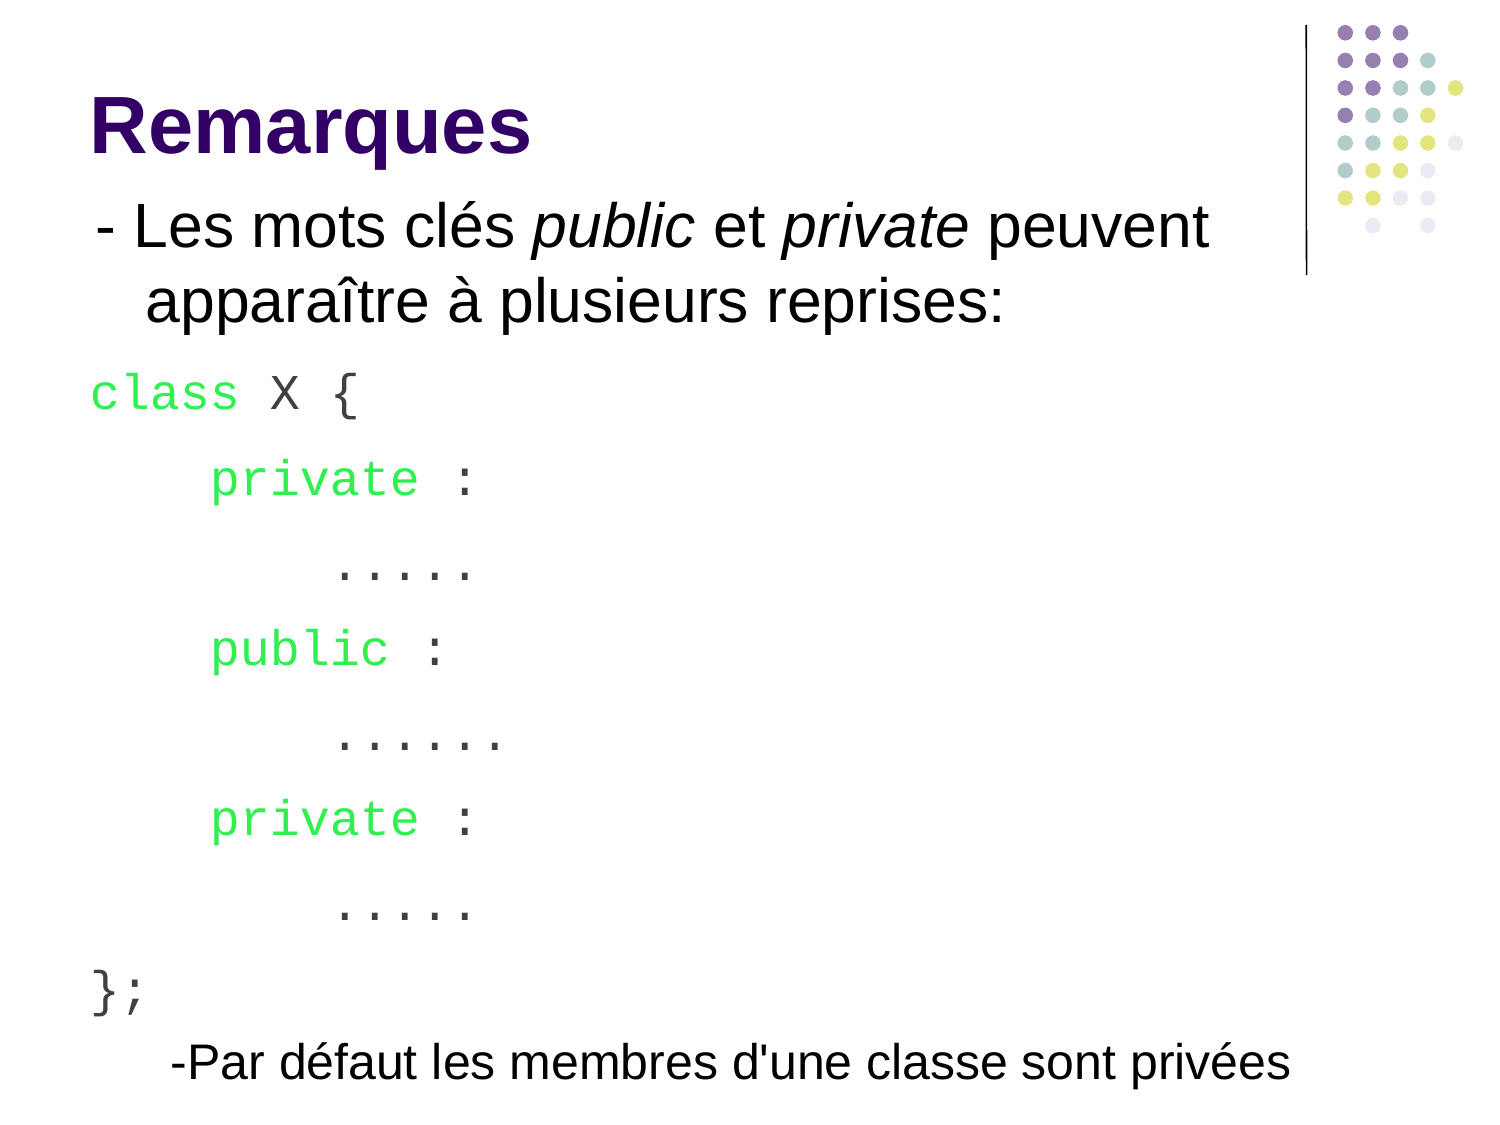

# Remarques
- Les mots clés public et private peuvent apparaître à plusieurs reprises:
class X {
 private :
 .....
 public :
 ......
 private :
 .....
};
-Par défaut les membres d'une classe sont privées